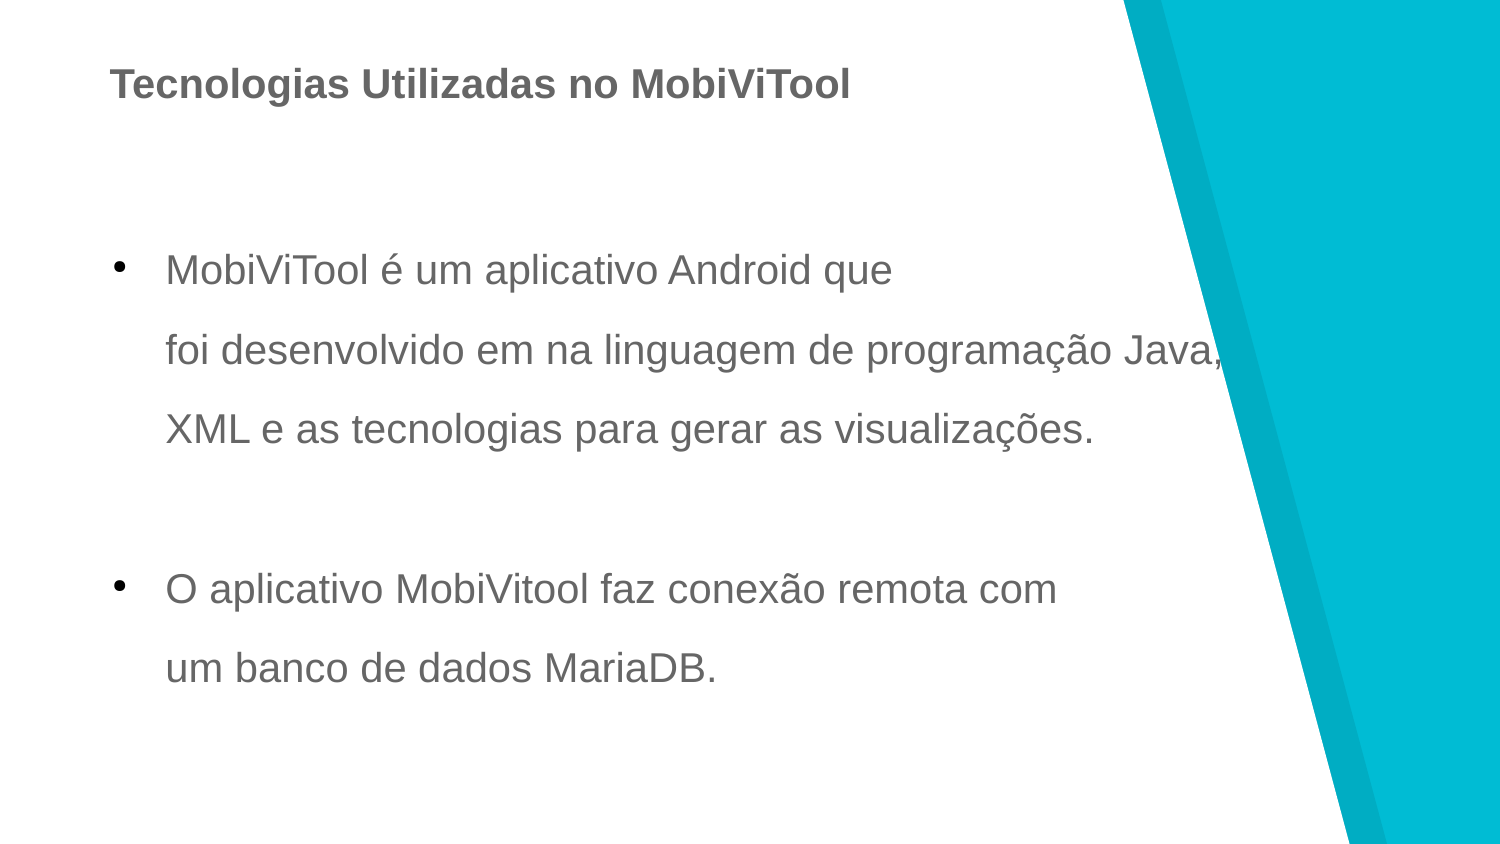

# Tecnologias Utilizadas no MobiViTool
MobiViTool é um aplicativo Android que
foi desenvolvido em na linguagem de programação Java,
XML e as tecnologias para gerar as visualizações.
O aplicativo MobiVitool faz conexão remota com
um banco de dados MariaDB.